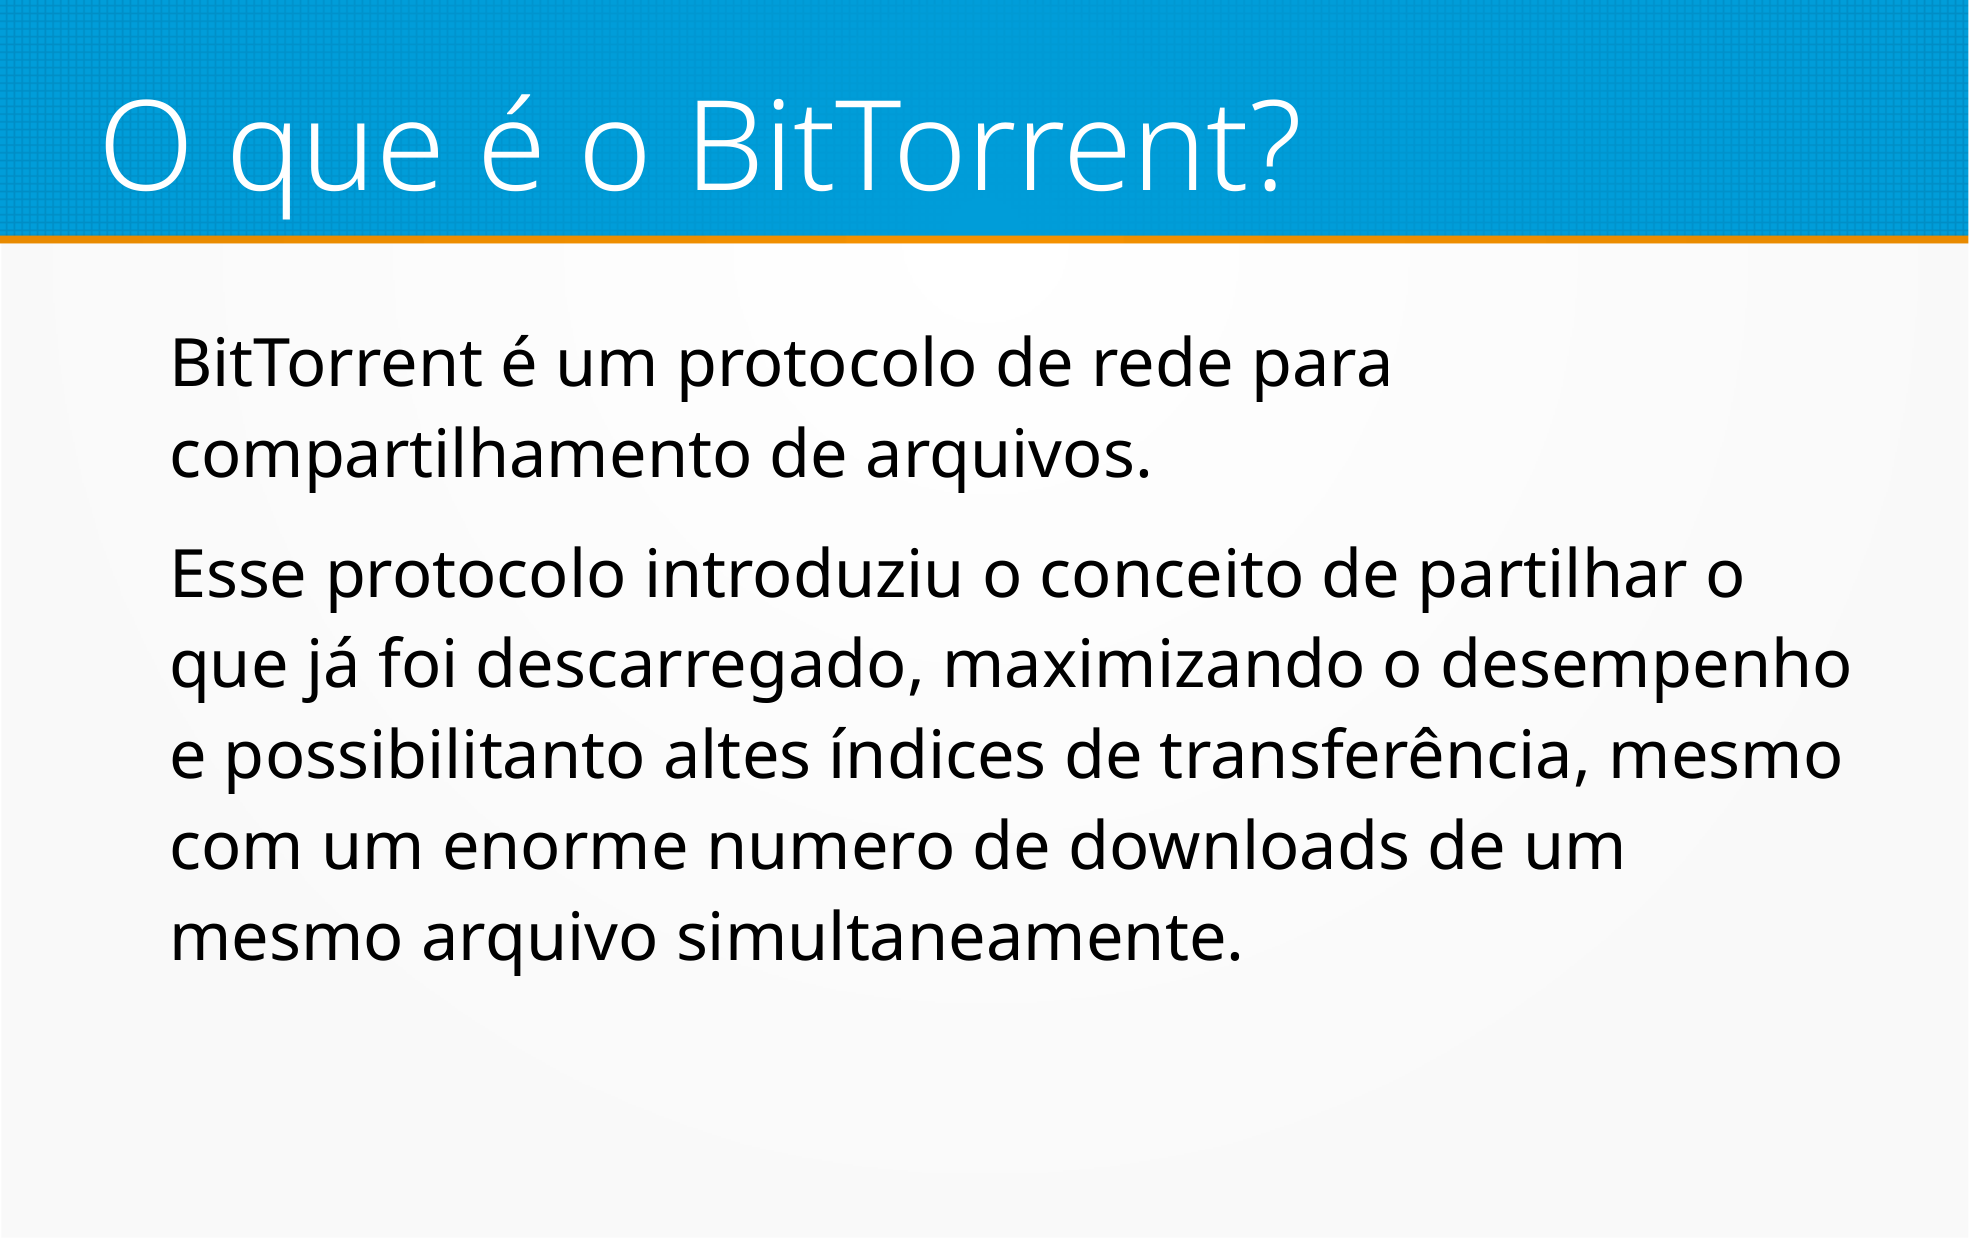

# O que é o BitTorrent?
BitTorrent é um protocolo de rede para compartilhamento de arquivos.
Esse protocolo introduziu o conceito de partilhar o que já foi descarregado, maximizando o desempenho e possibilitanto altes índices de transferência, mesmo com um enorme numero de downloads de um mesmo arquivo simultaneamente.